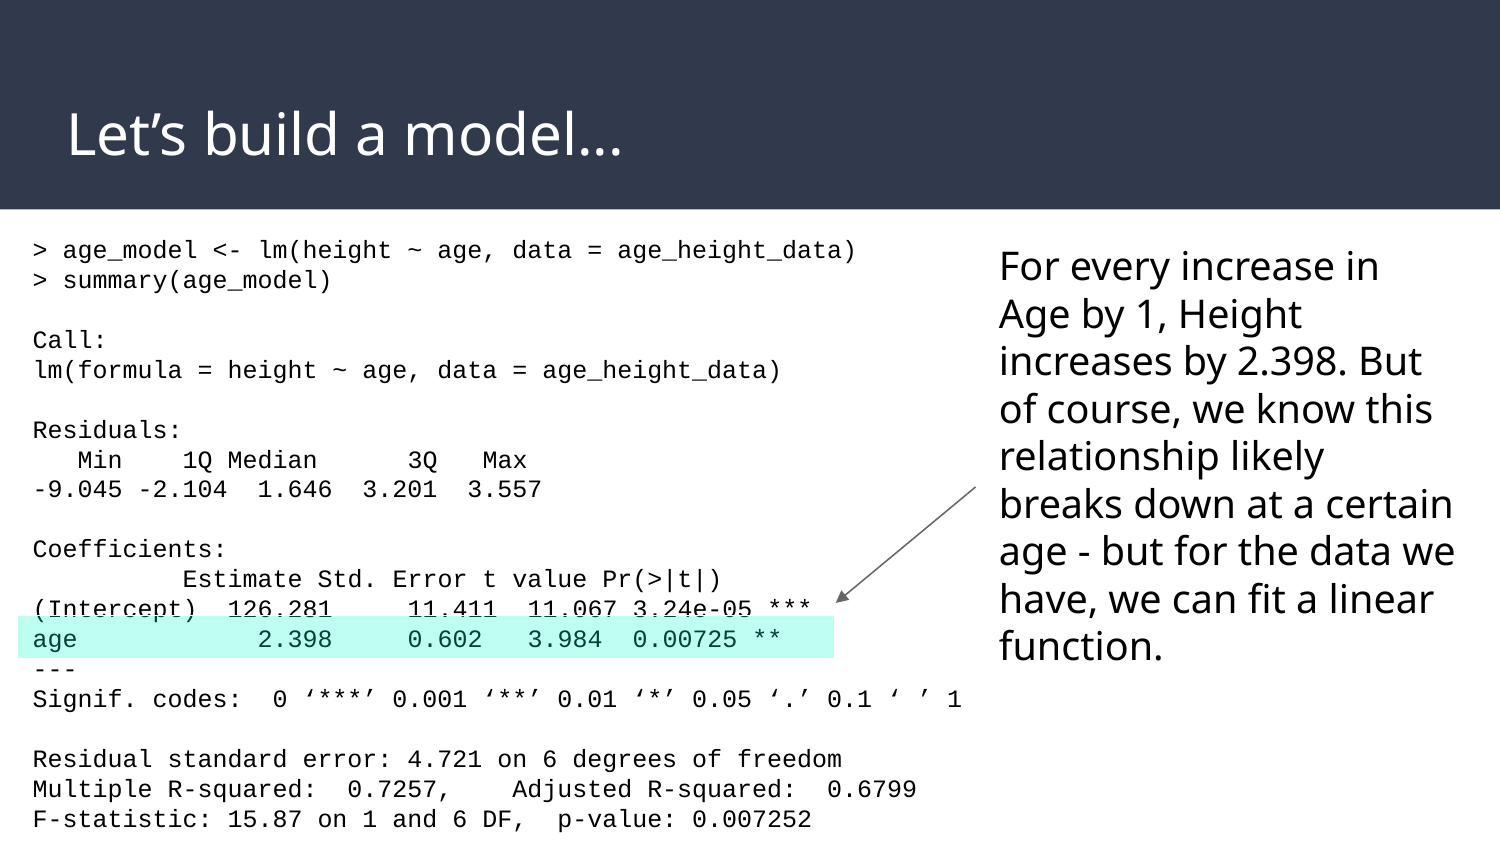

# Let’s build a model...
> age_model <- lm(height ~ age, data = age_height_data)
> summary(age_model)
Call:
lm(formula = height ~ age, data = age_height_data)
Residuals:
 Min 	1Q Median 	3Q	Max
-9.045 -2.104 1.646 3.201 3.557
Coefficients:
 	Estimate Std. Error t value Pr(>|t|)
(Intercept) 126.281 	11.411 11.067 3.24e-05 ***
age 	2.398 	0.602 3.984 0.00725 **
---
Signif. codes: 0 ‘***’ 0.001 ‘**’ 0.01 ‘*’ 0.05 ‘.’ 0.1 ‘ ’ 1
Residual standard error: 4.721 on 6 degrees of freedom
Multiple R-squared: 0.7257, Adjusted R-squared: 0.6799
F-statistic: 15.87 on 1 and 6 DF, p-value: 0.007252
For every increase in Age by 1, Height increases by 2.398. But of course, we know this relationship likely breaks down at a certain age - but for the data we have, we can fit a linear function.